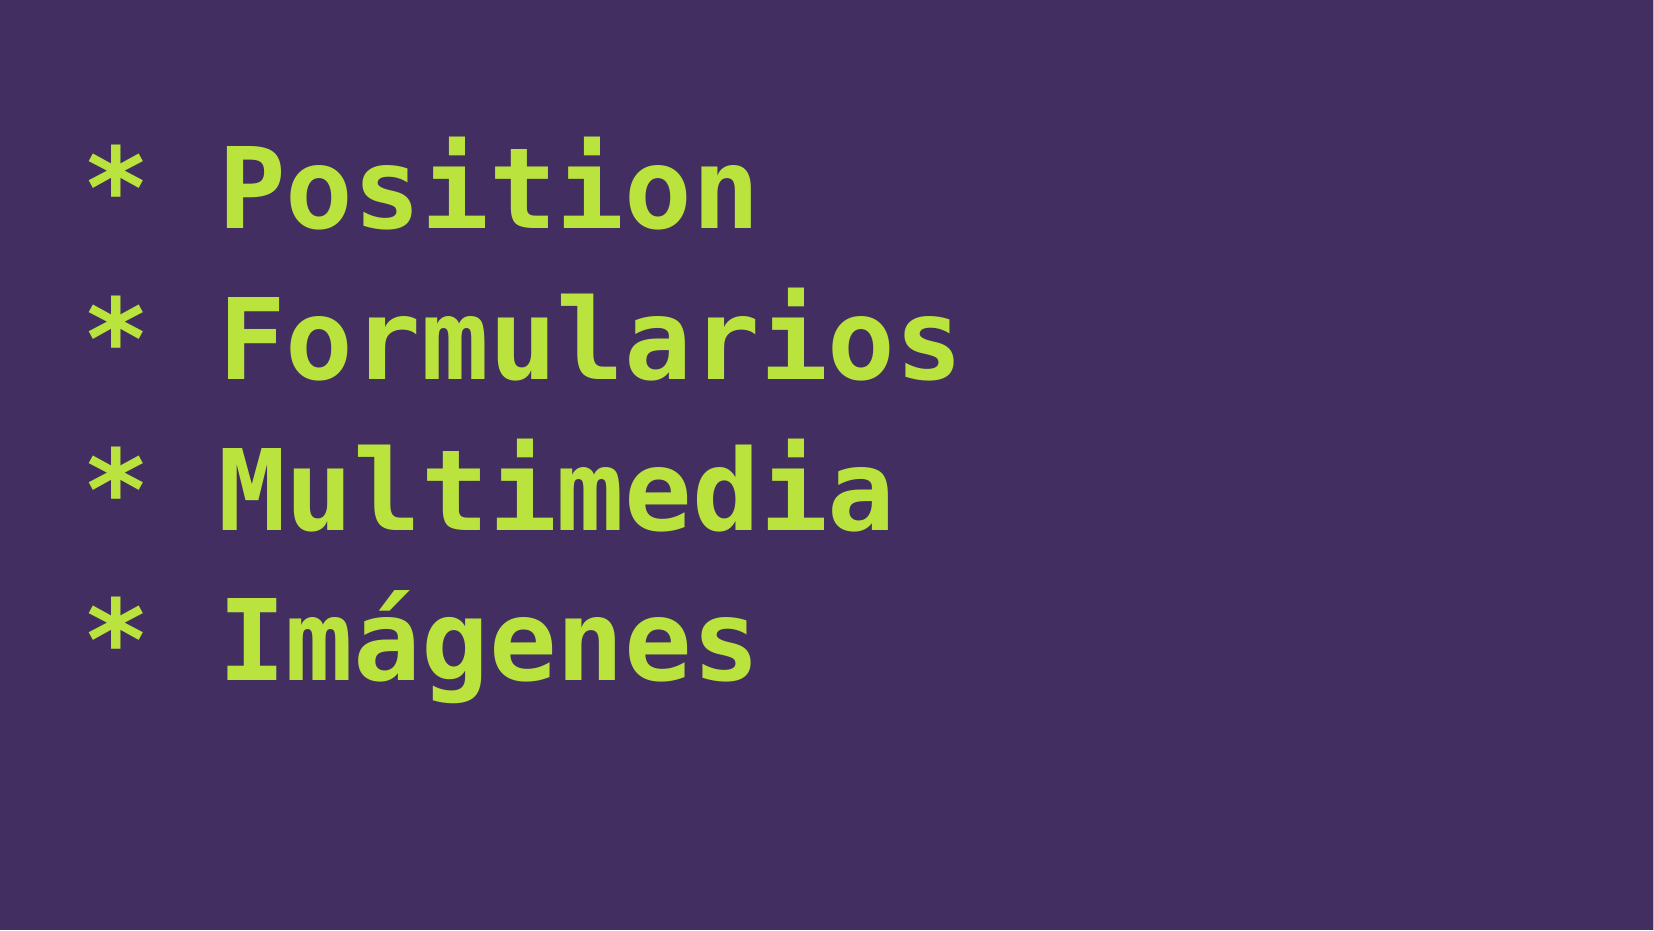

# * Position * Formularios * Multimedia * Imágenes